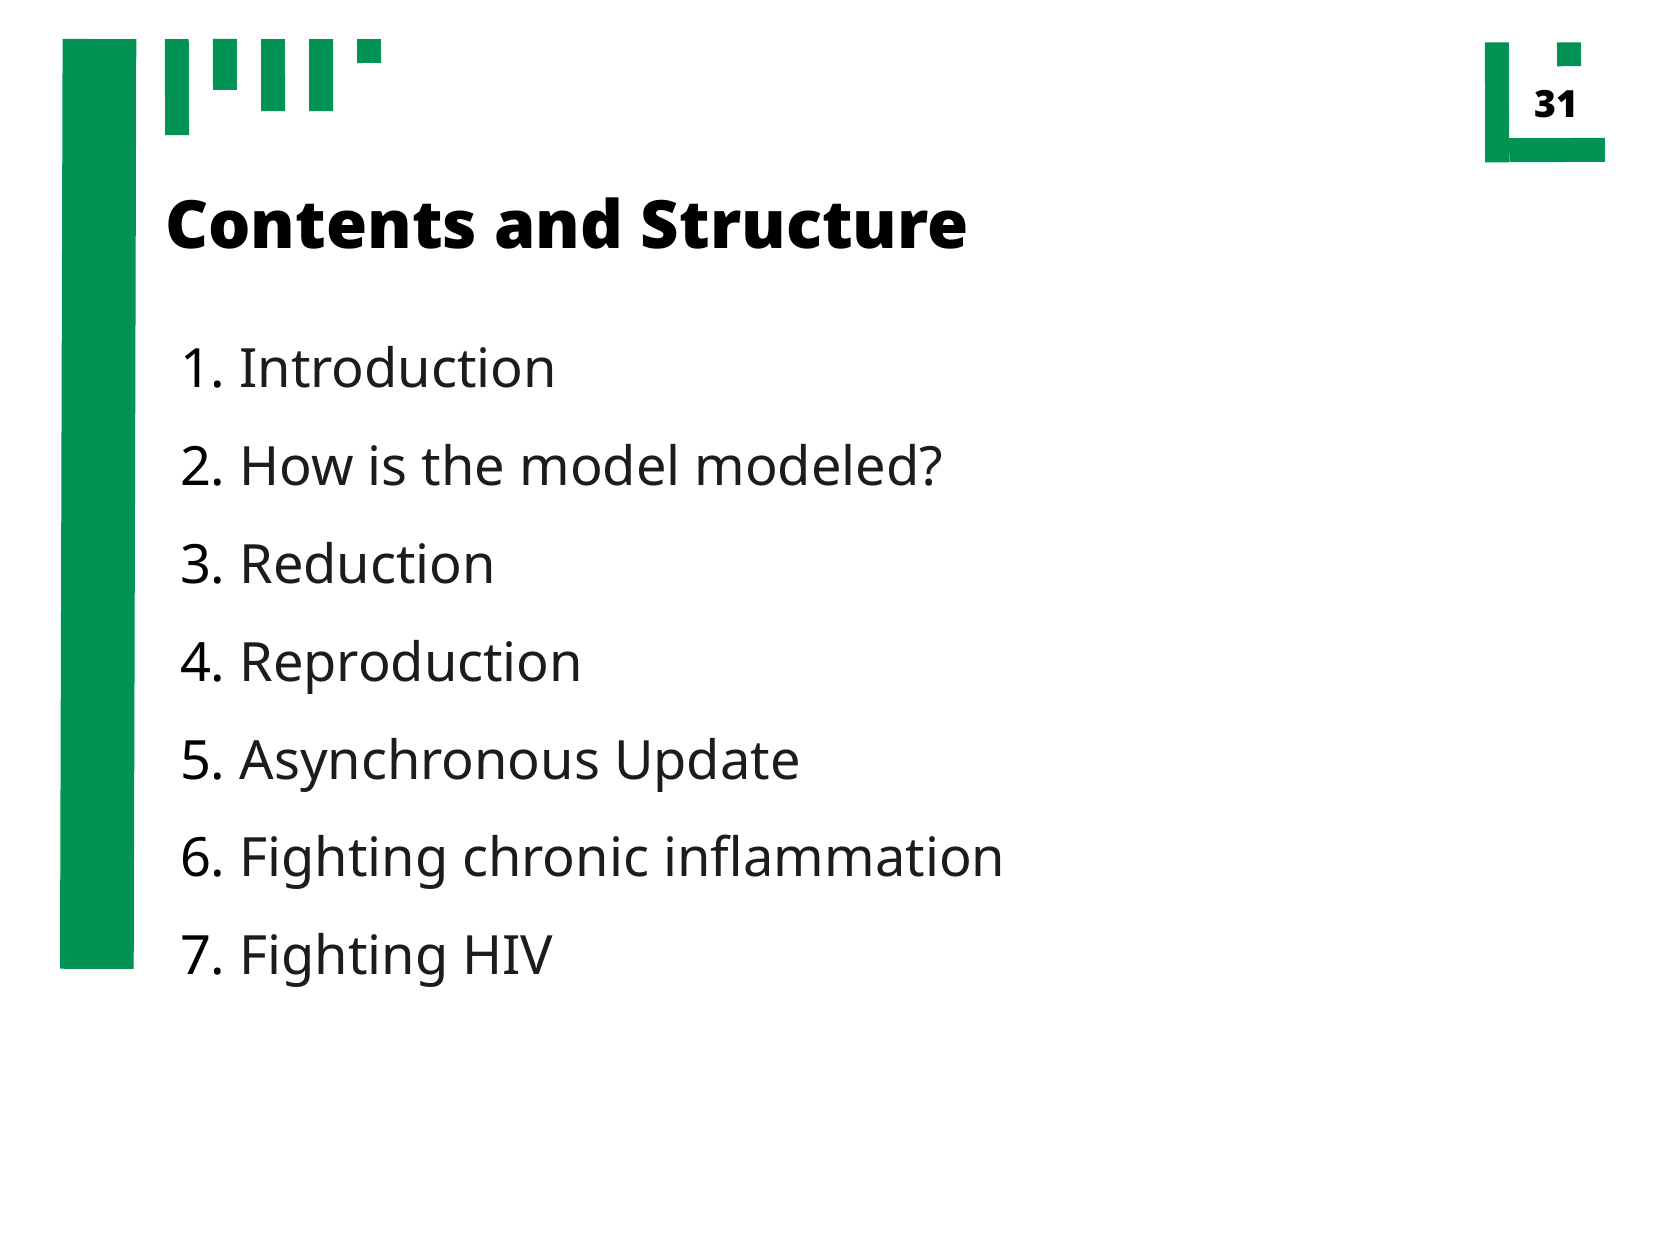

# Contents and Structure
 Introduction
 How is the model modeled?
 Reduction
 Reproduction
 Asynchronous Update
 Fighting chronic inflammation
 Fighting HIV